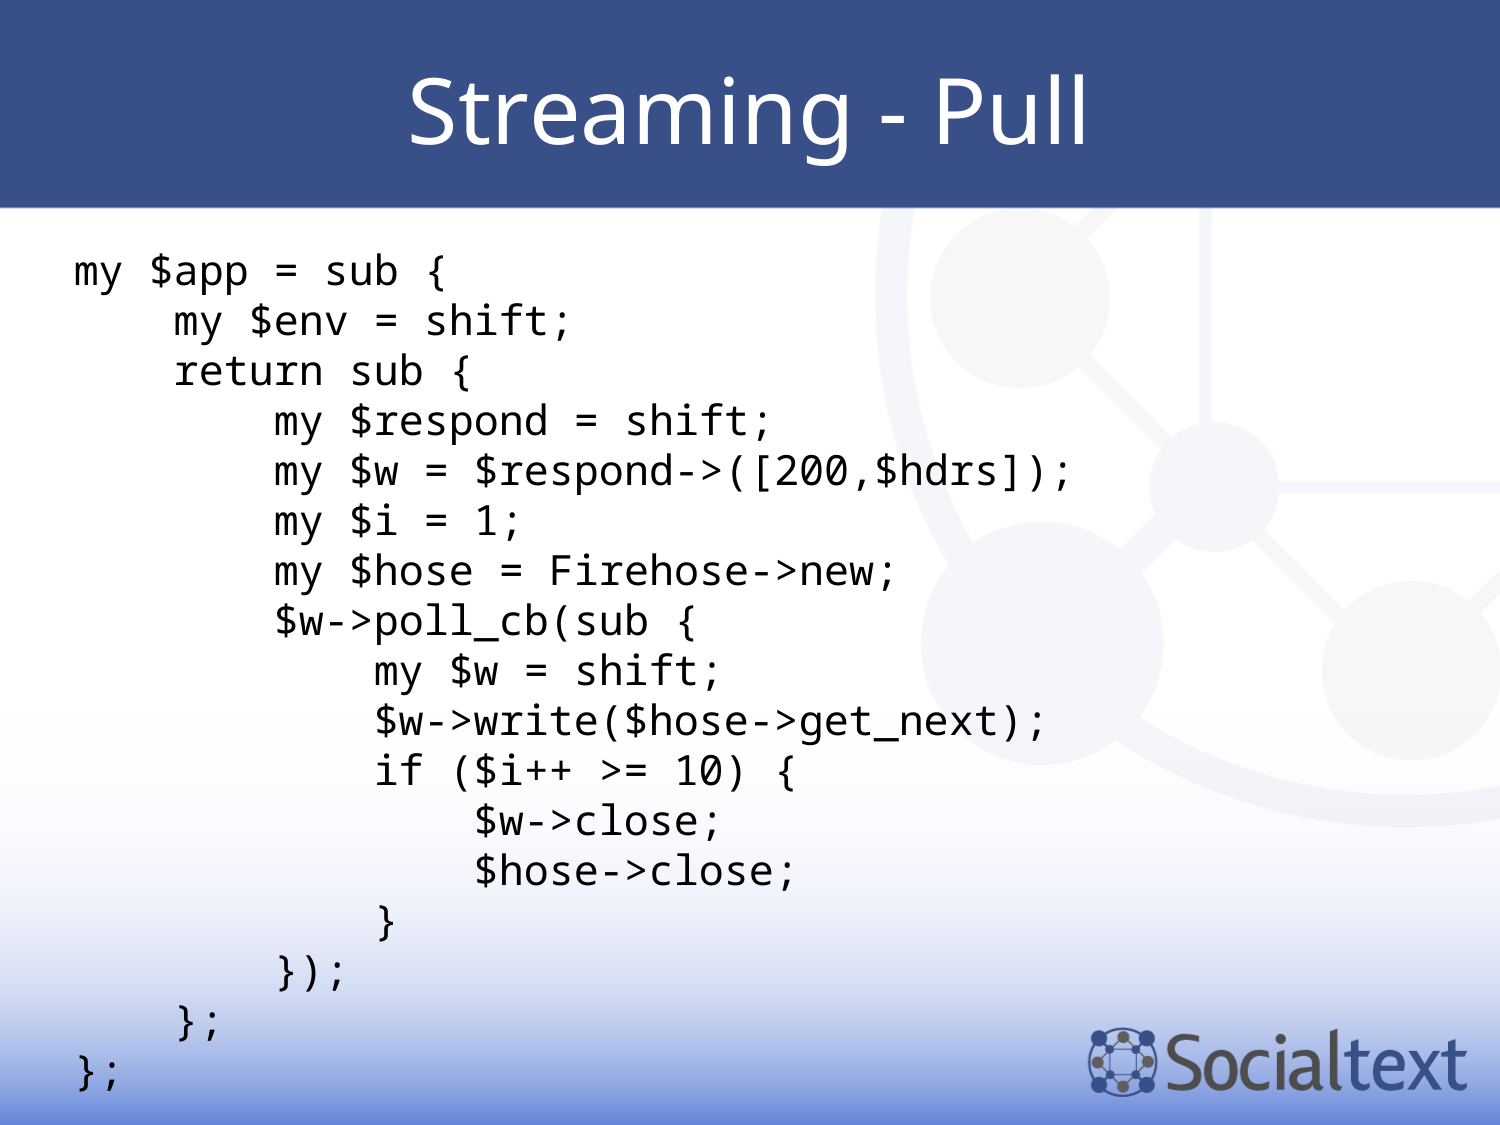

# Streaming - Pull
my $app = sub {
 my $env = shift;
 return sub {
 my $respond = shift;
 my $w = $respond->([200,$hdrs]);
 my $i = 1;
 my $hose = Firehose->new;
 $w->poll_cb(sub {
 my $w = shift;
 $w->write($hose->get_next);
 if ($i++ >= 10) {
 $w->close;
 $hose->close;
 }
 });
 };
};